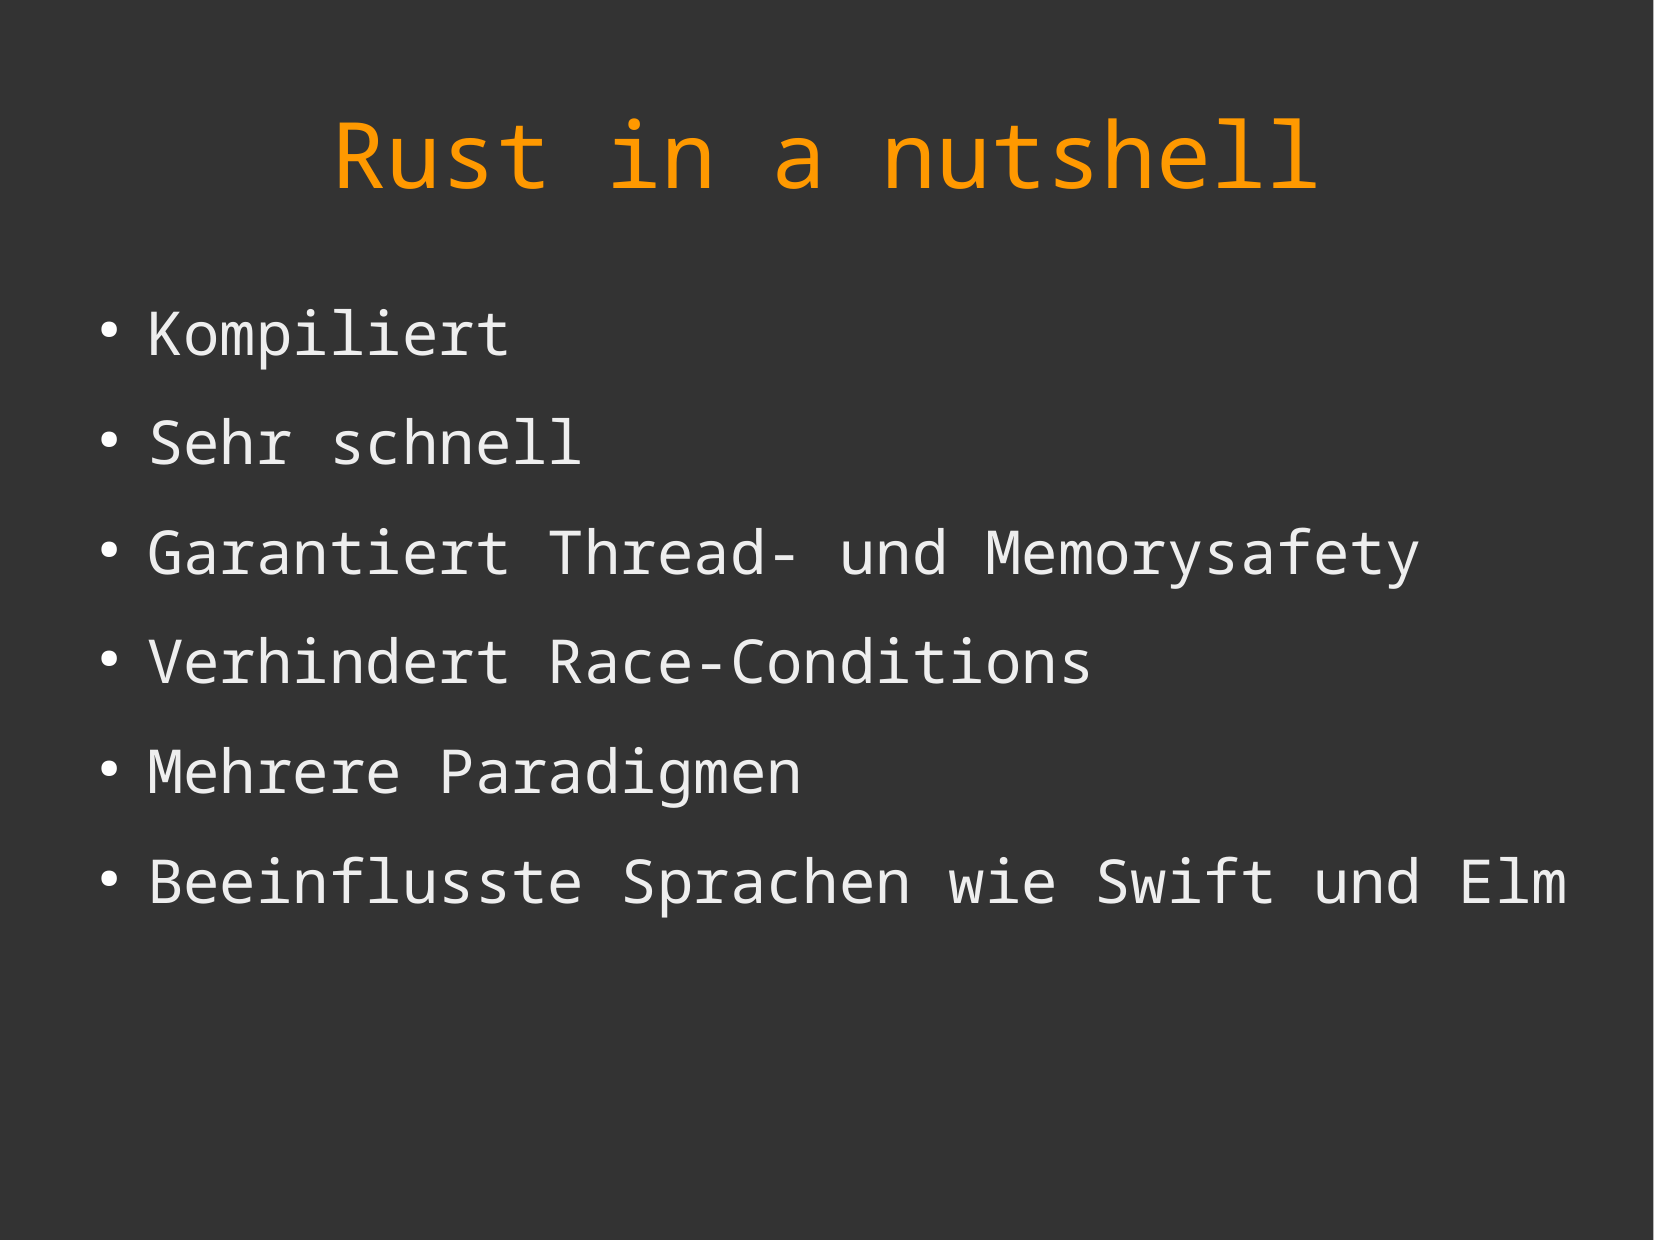

# Rust in a nutshell
Kompiliert
Sehr schnell
Garantiert Thread- und Memorysafety
Verhindert Race-Conditions
Mehrere Paradigmen
Beeinflusste Sprachen wie Swift und Elm